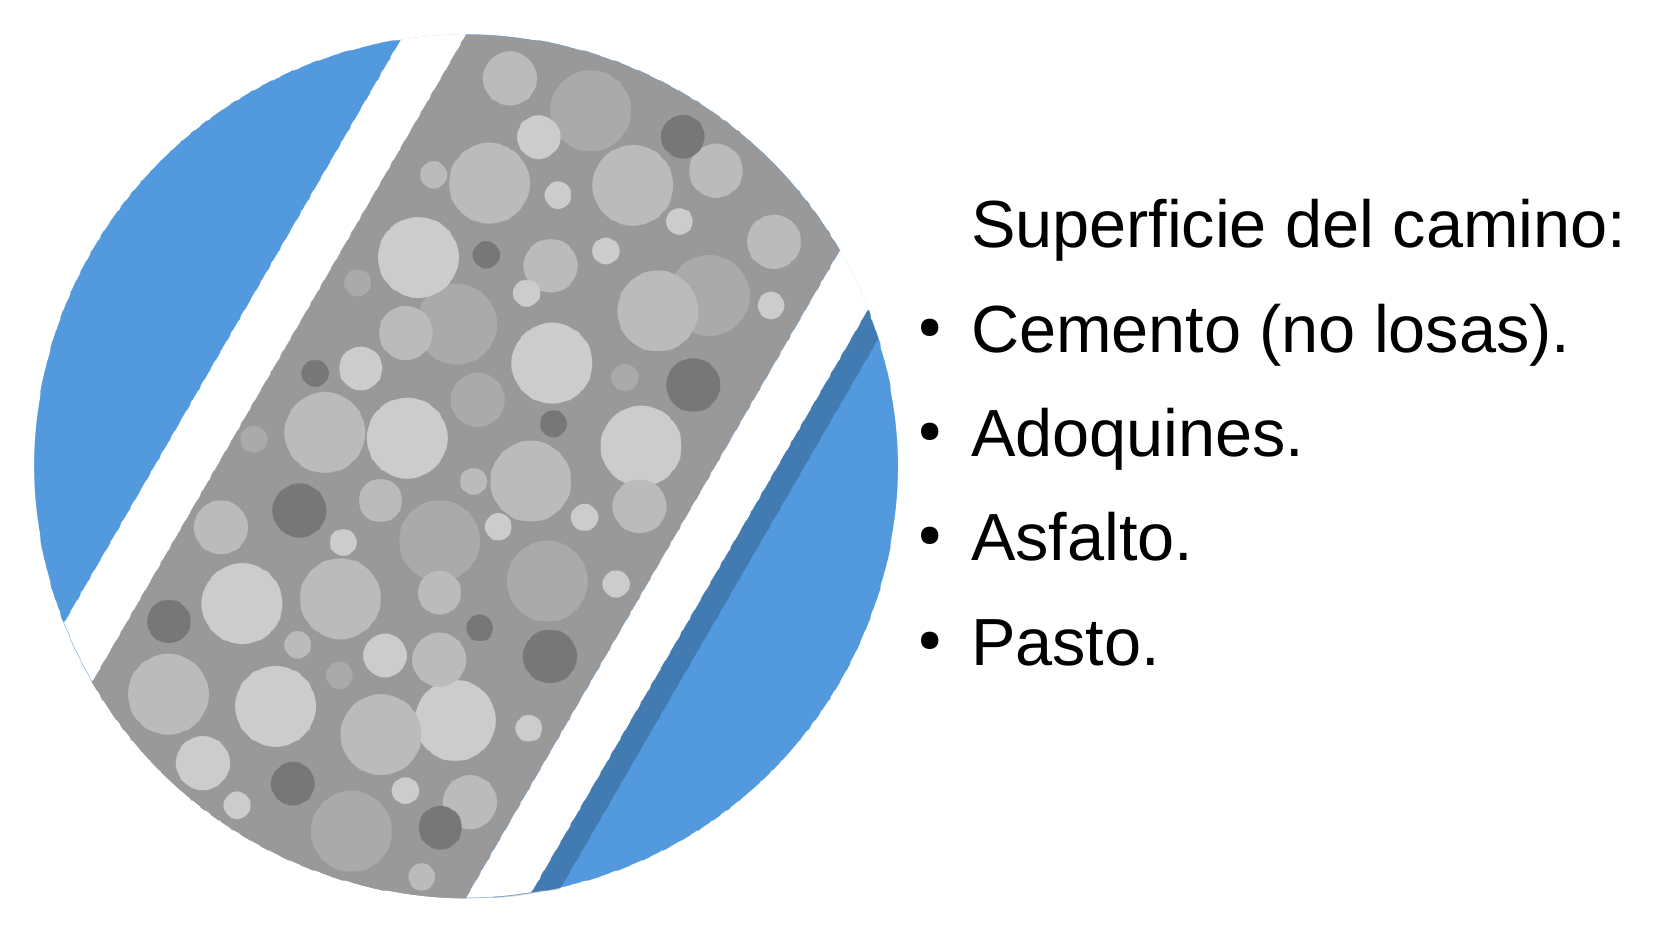

# Superficie del camino:
Cemento (no losas).
Adoquines.
Asfalto.
Pasto.